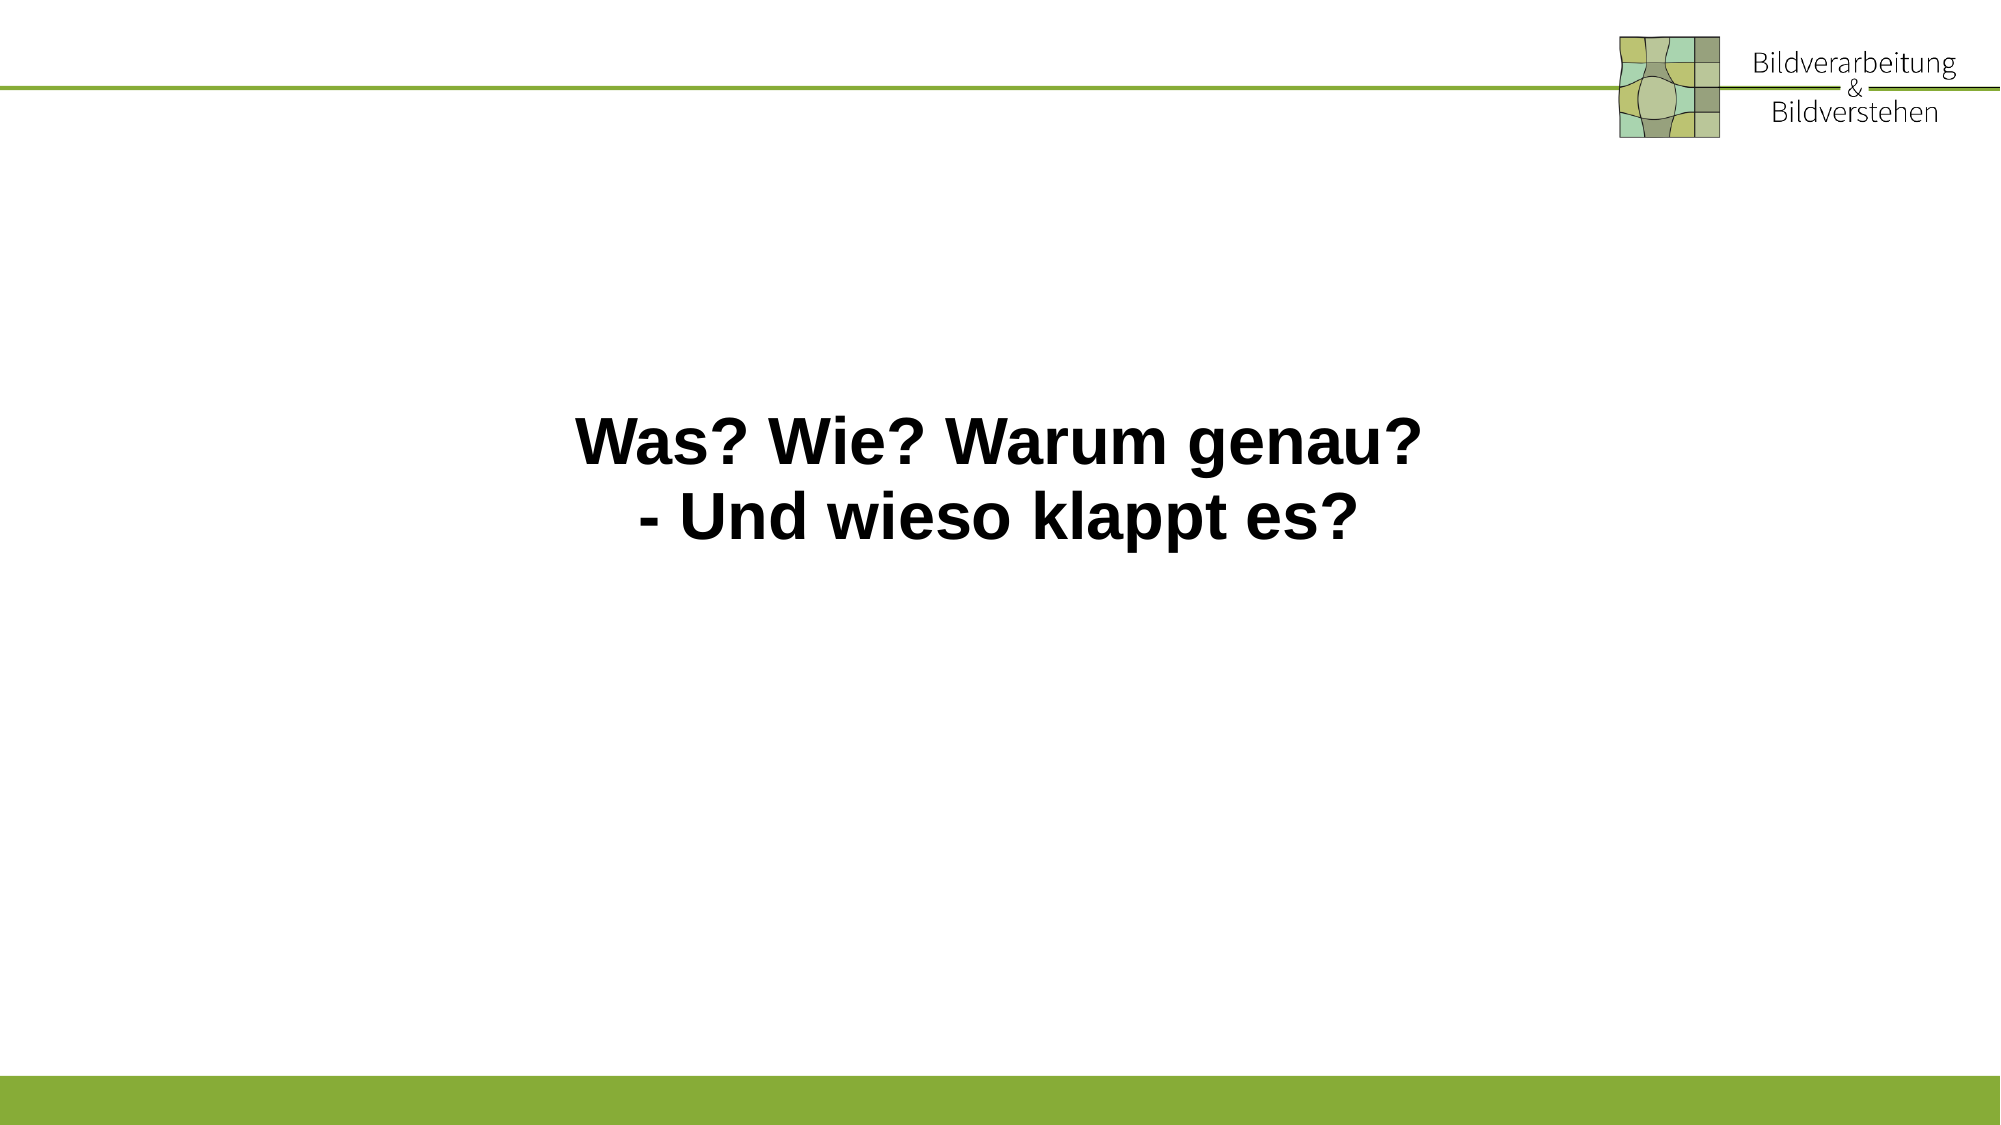

# Was? Wie? Warum genau?
- Und wieso klappt es?